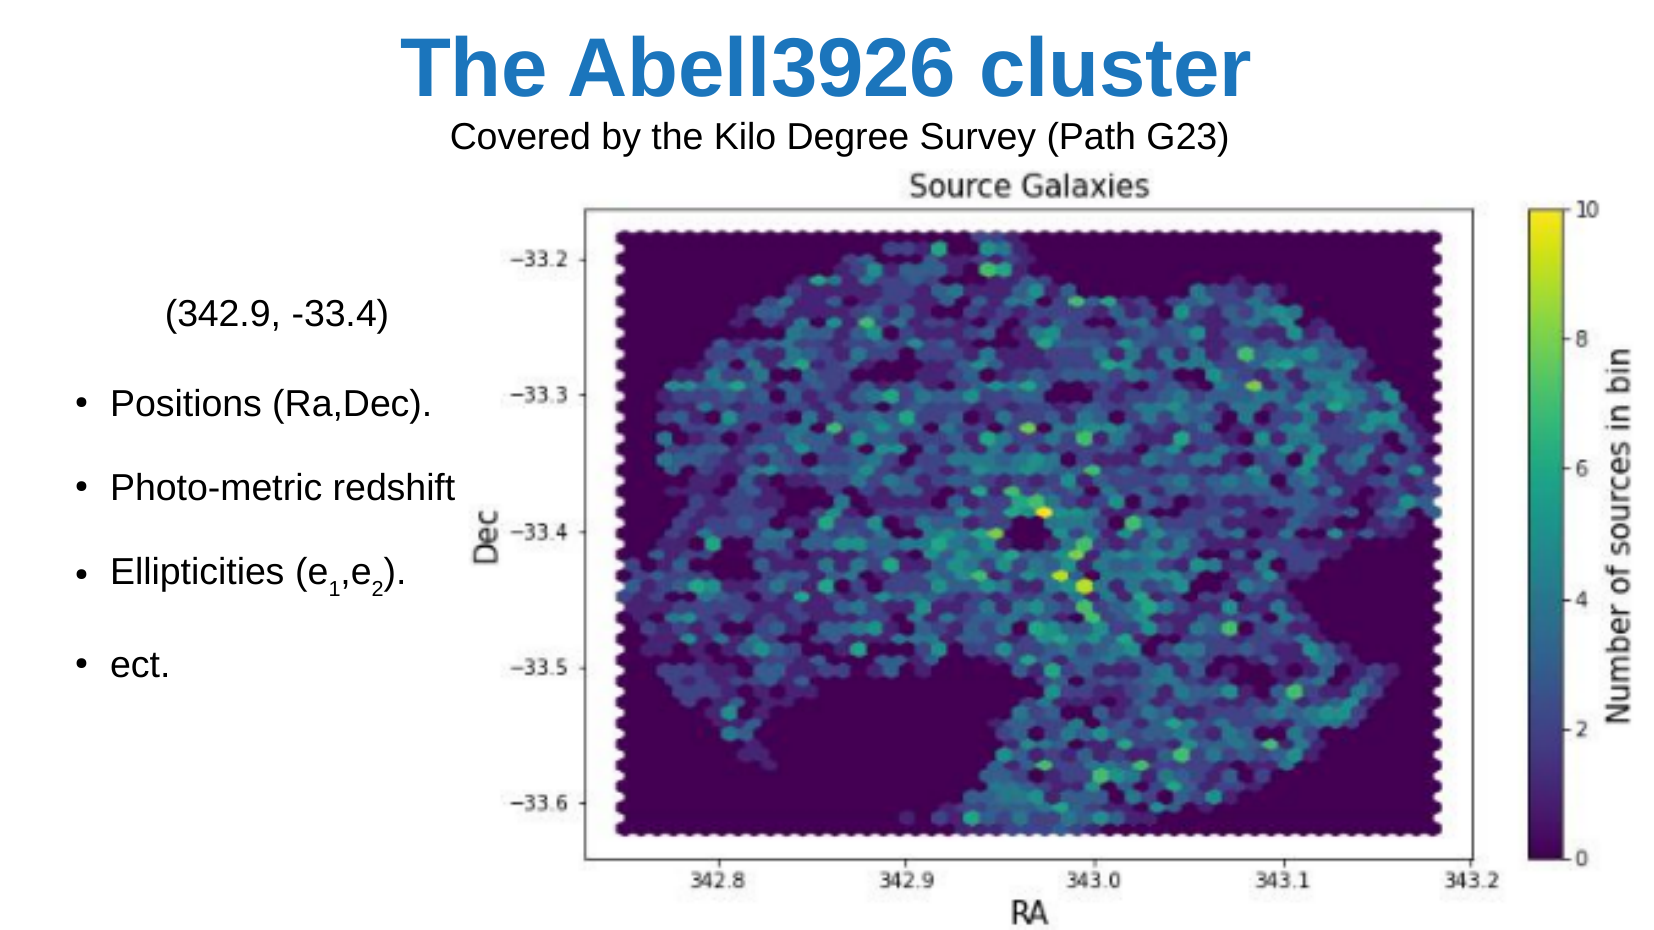

# The Abell3926 cluster
Covered by the Kilo Degree Survey (Path G23)
(342.9, -33.4)
Positions (Ra,Dec).
Photo-metric redshift
Ellipticities (e1,e2).
ect.